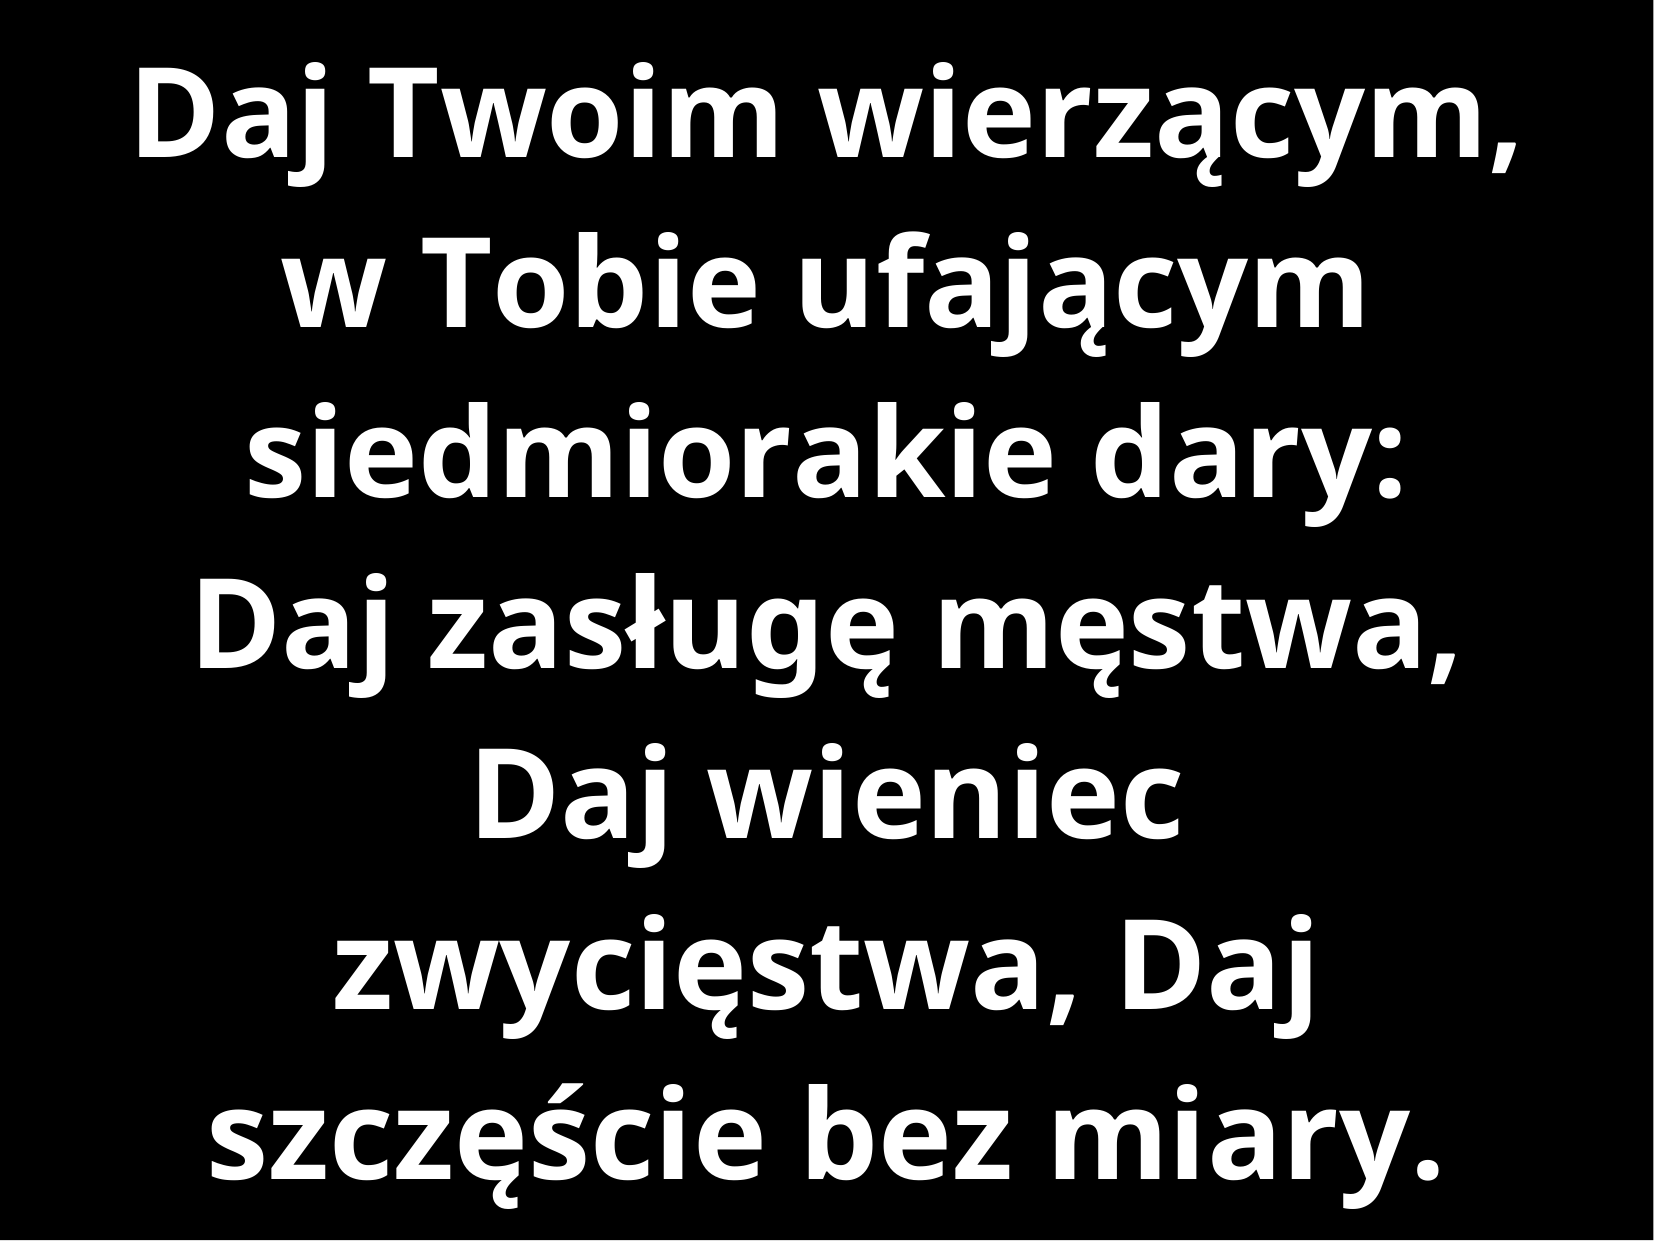

# Daj Twoim wierzącym, w Tobie ufającym siedmiorakie dary: Daj zasługę męstwa, Daj wieniec zwycięstwa, Daj szczęście bez miary.